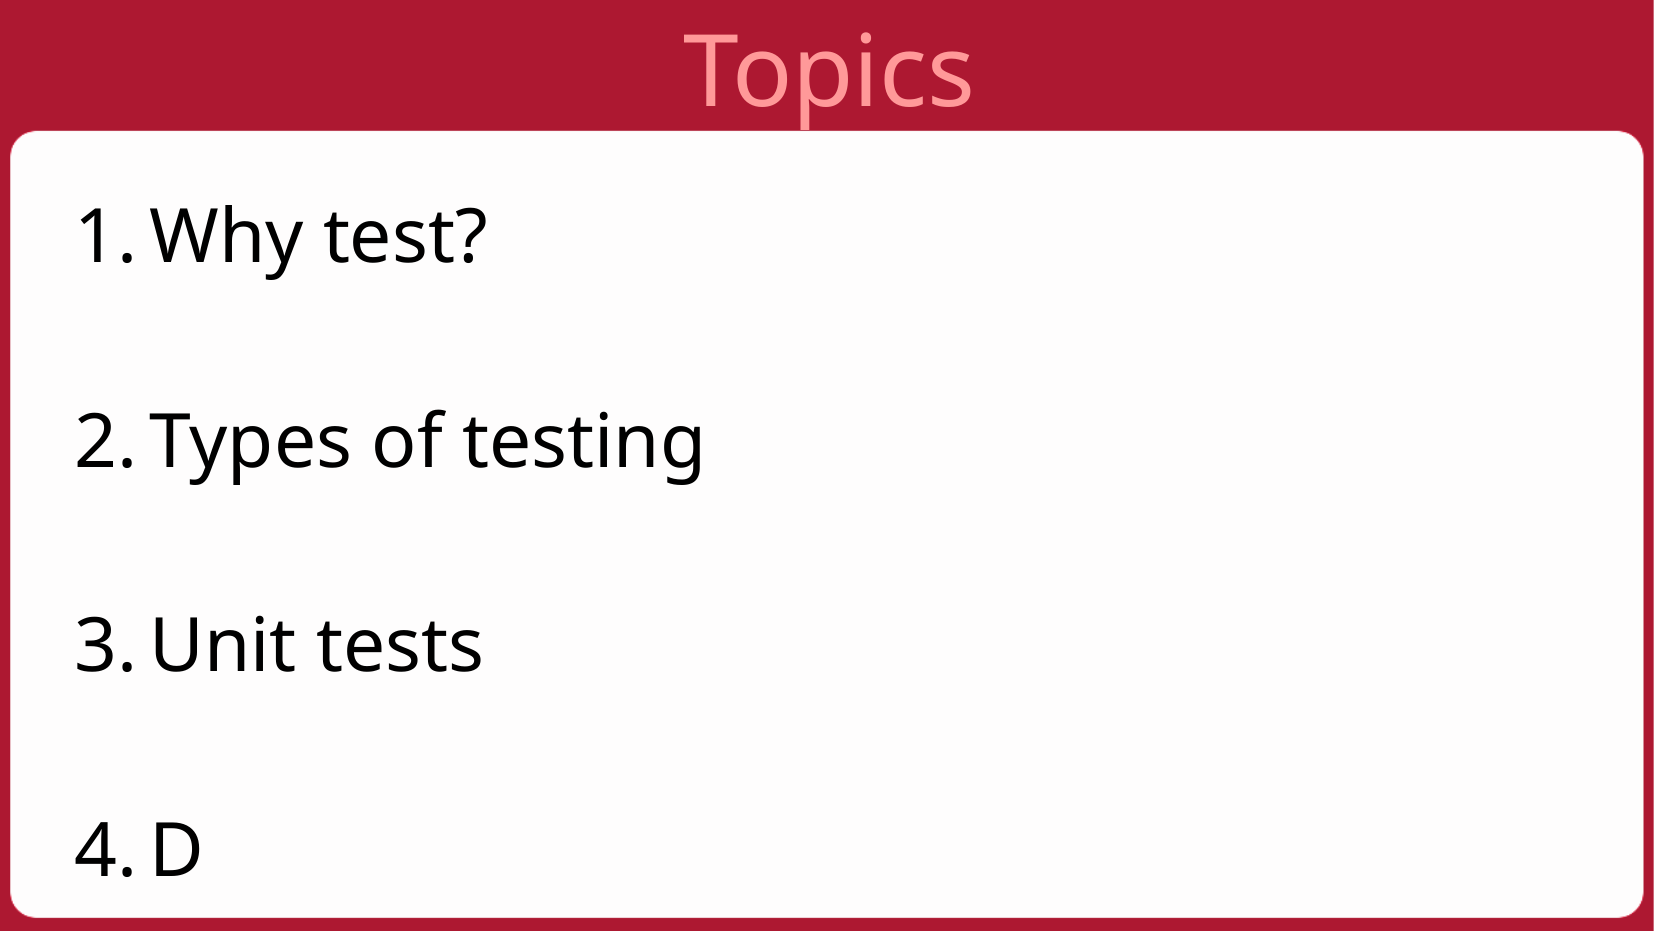

# Topics
1.	Why test?
2.	Types of testing
3.	Unit tests
4.	D